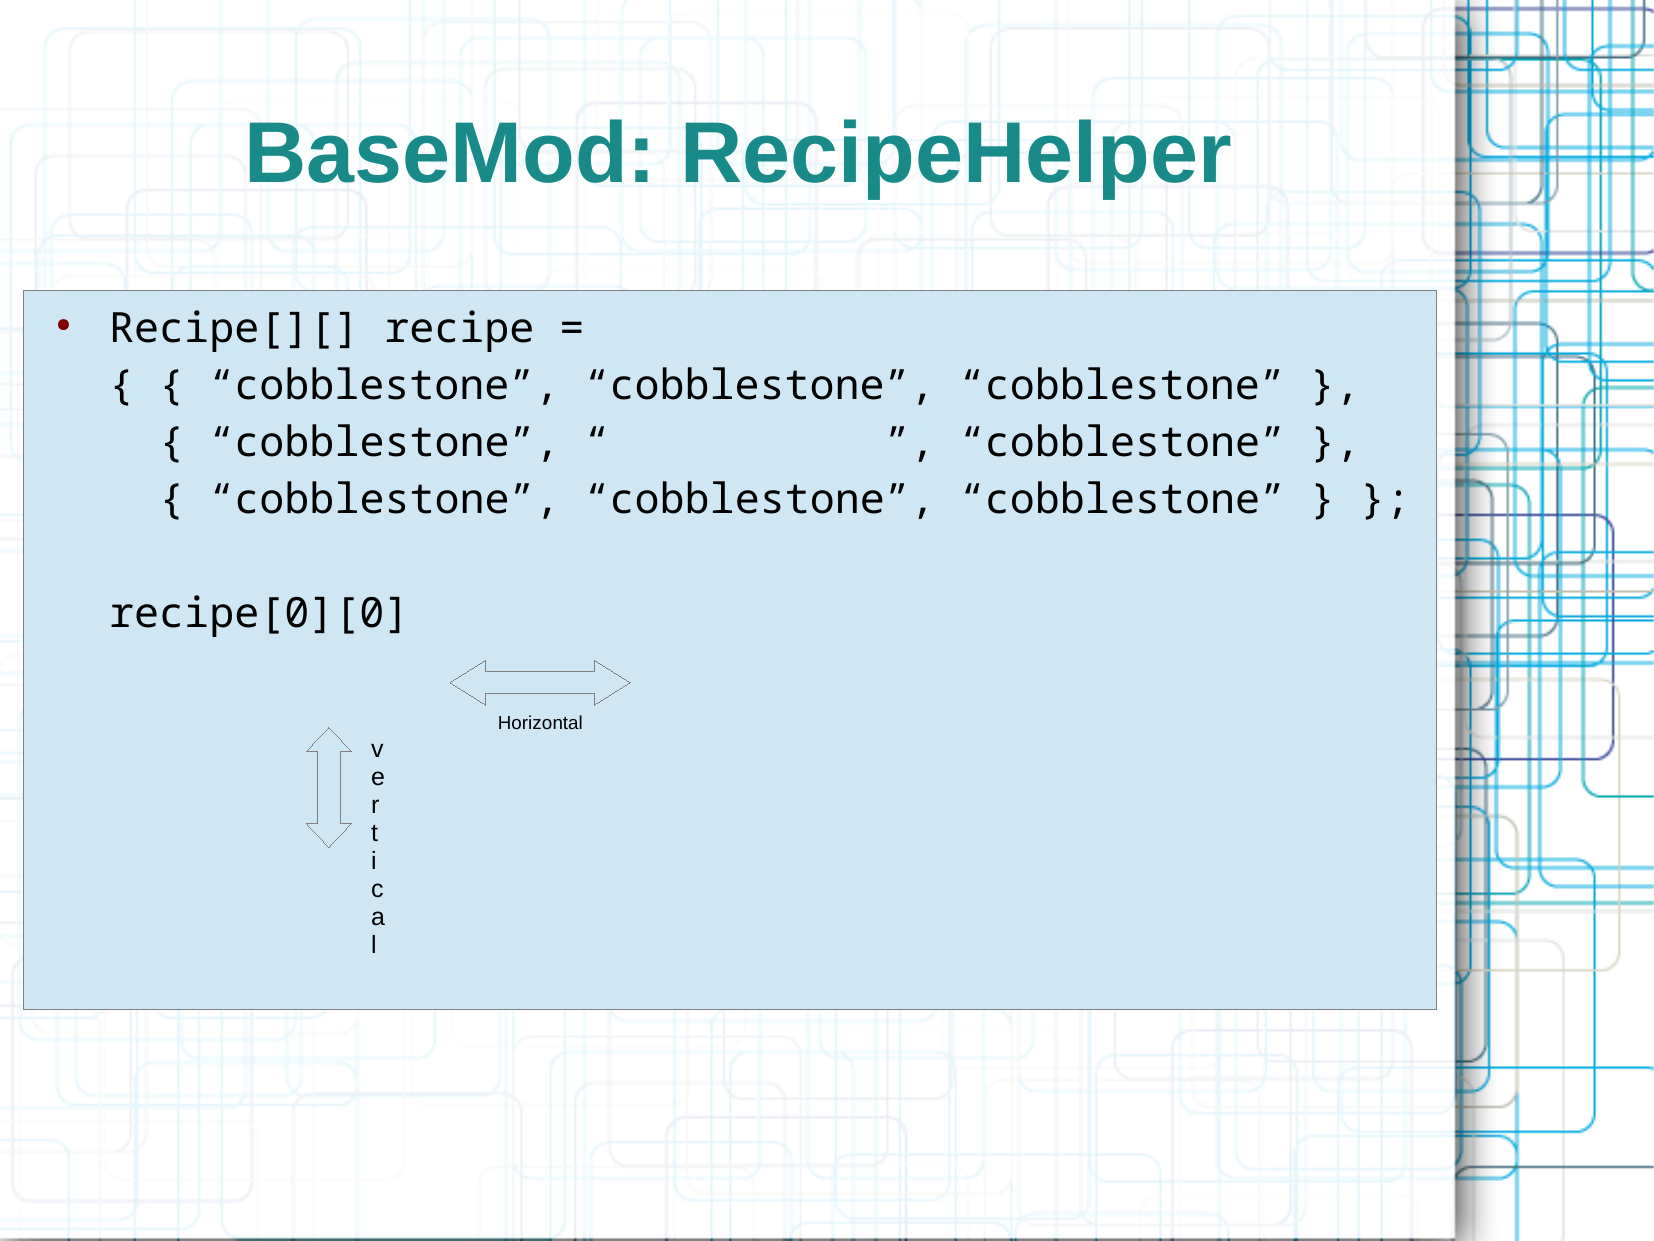

# BaseMod: RecipeHelper
Recipe[][] recipe =
{ { “cobblestone”, “cobblestone”, “cobblestone” },
 { “cobblestone”, “ ”, “cobblestone” },
 { “cobblestone”, “cobblestone”, “cobblestone” } };
recipe[0][0]
Horizontal
vertical